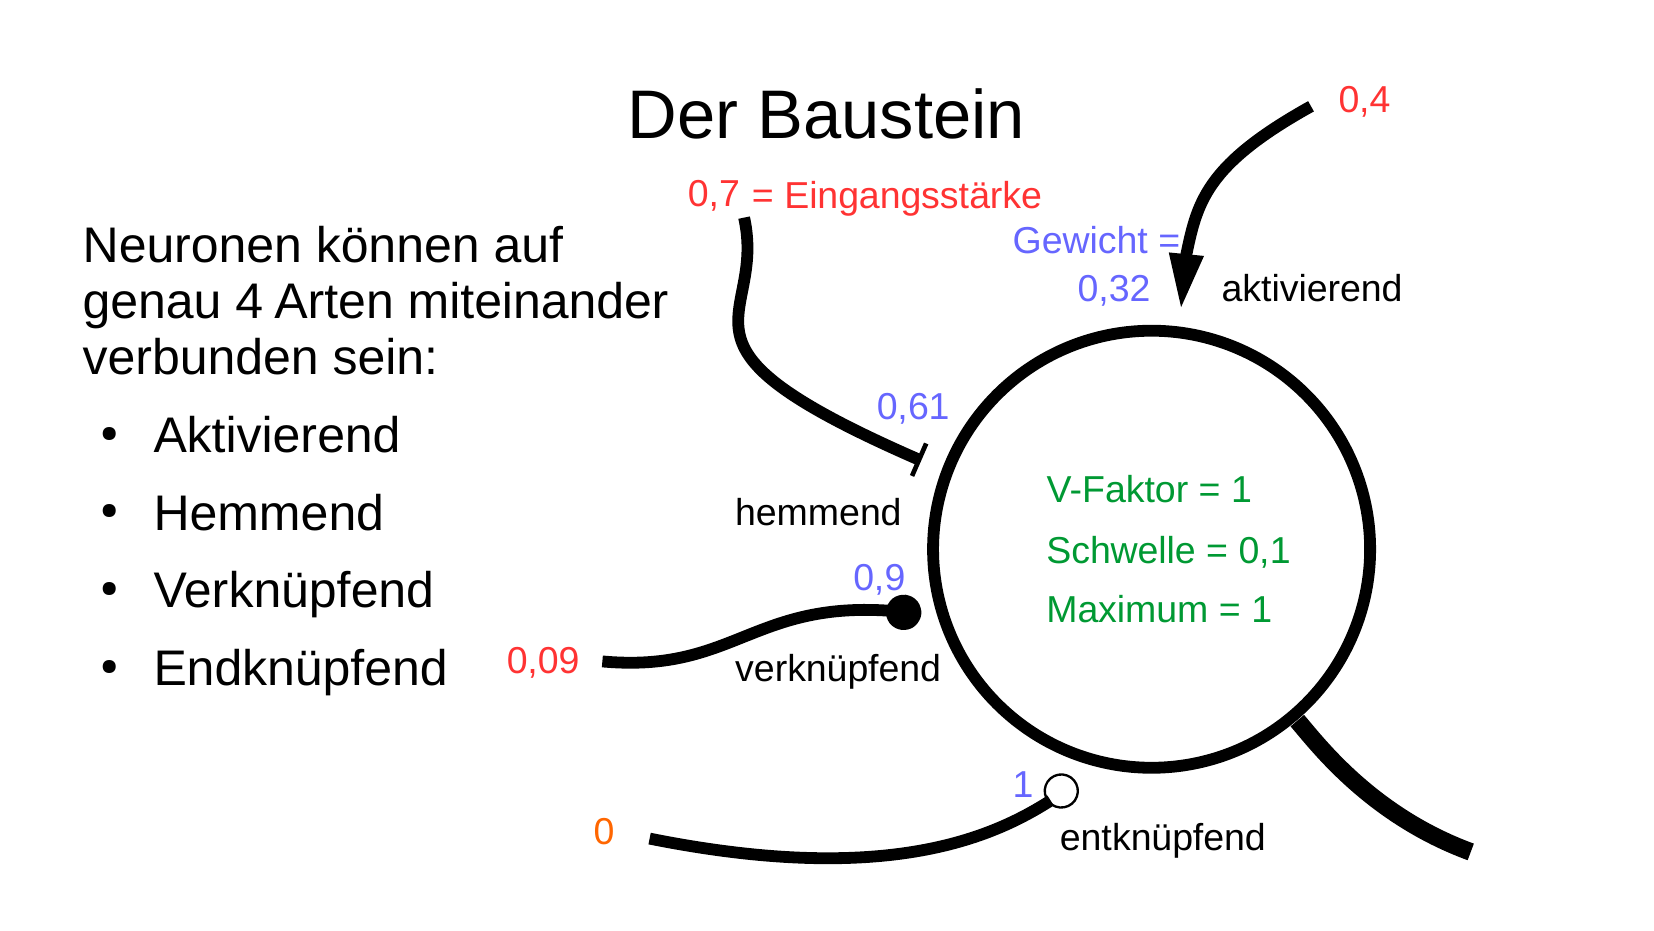

# Der Baustein
0,4
0,7
= Eingangsstärke
Gewicht =
Neuronen können auf
genau 4 Arten miteinander
verbunden sein:
Aktivierend
Hemmend
Verknüpfend
Endknüpfend
0,32
aktivierend
0,61
V-Faktor = 1
hemmend
Schwelle = 0,1
0,9
Maximum = 1
0,09
verknüpfend
1
0
entknüpfend